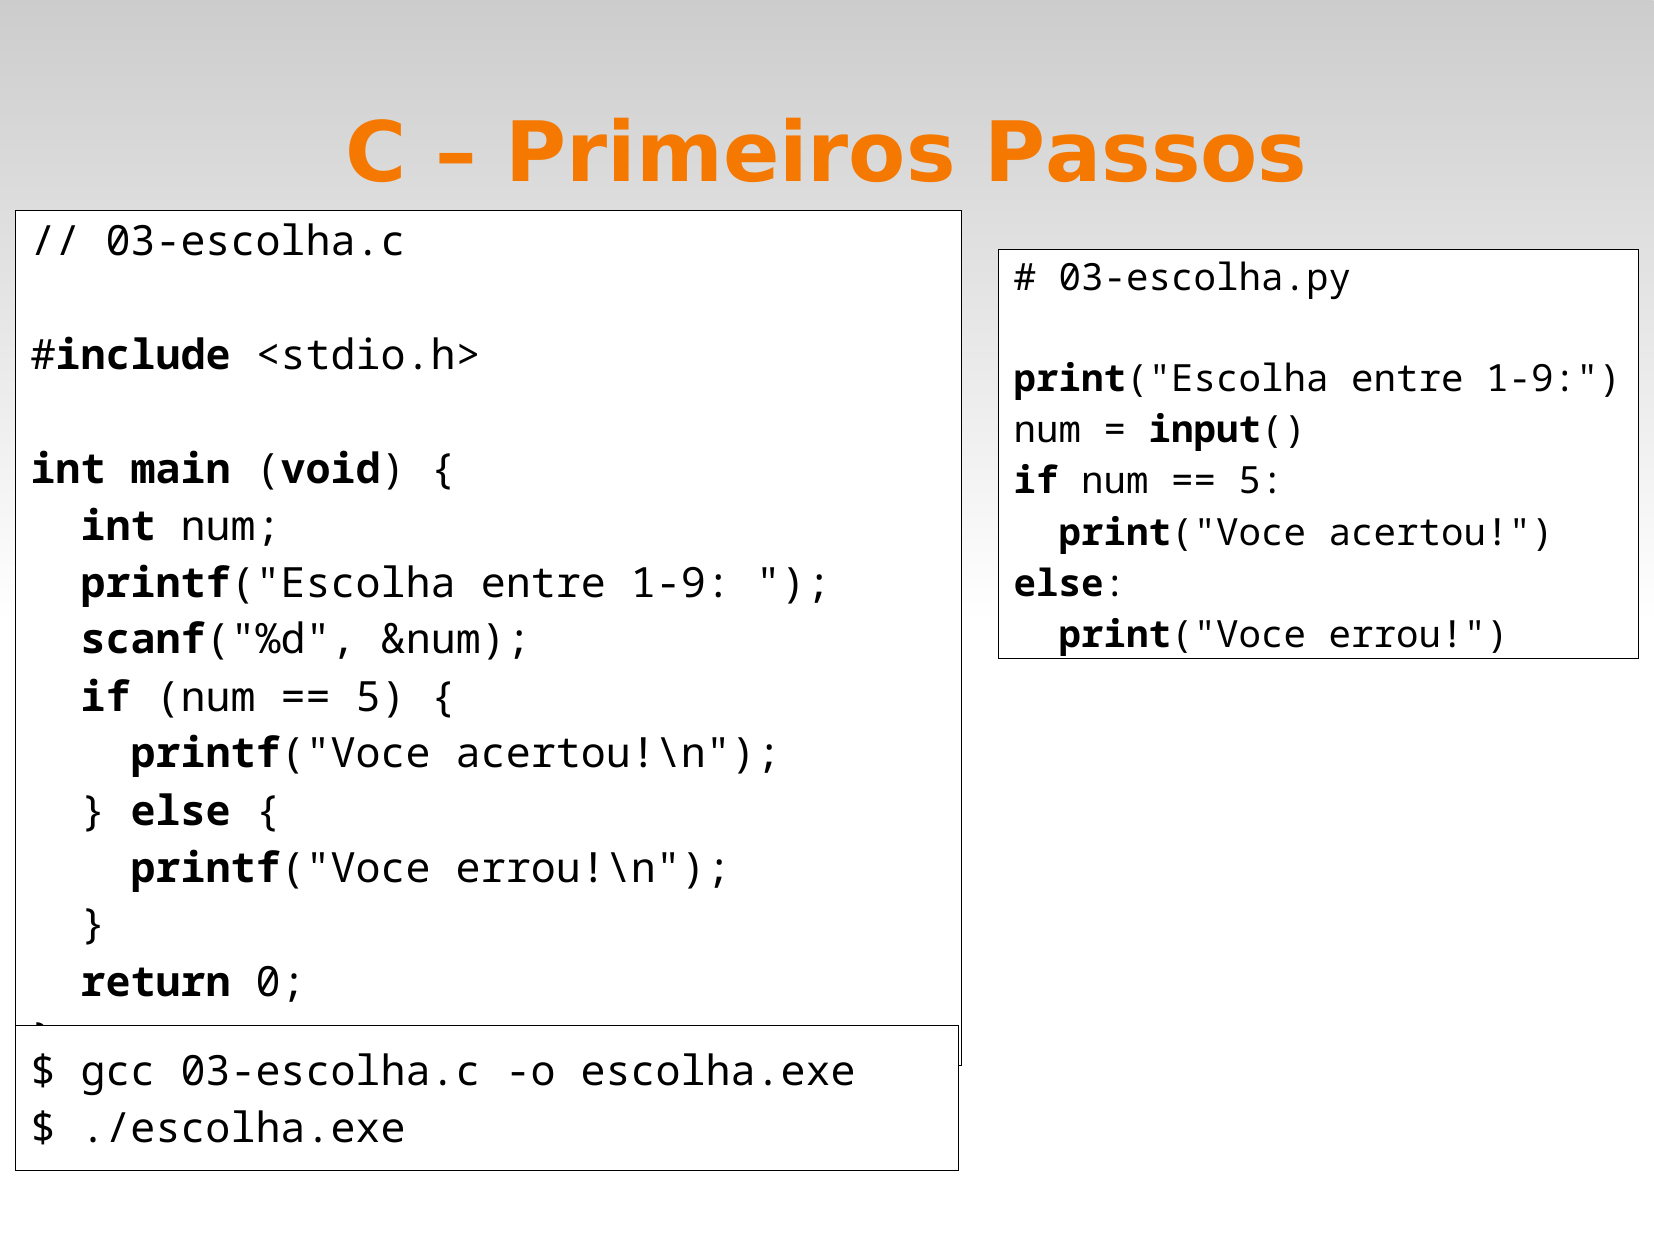

# C – Primeiros Passos
// 03-escolha.c
#include <stdio.h>
int main (void) {
 int num;
 printf("Escolha entre 1-9: ");
 scanf("%d", &num);
 if (num == 5) {
 printf("Voce acertou!\n");
 } else {
 printf("Voce errou!\n");
 }
 return 0;
}
# 03-escolha.py
print("Escolha entre 1-9:")
num = input()
if num == 5:
 print("Voce acertou!")
else:
 print("Voce errou!")
$ gcc 03-escolha.c -o escolha.exe
$ ./escolha.exe